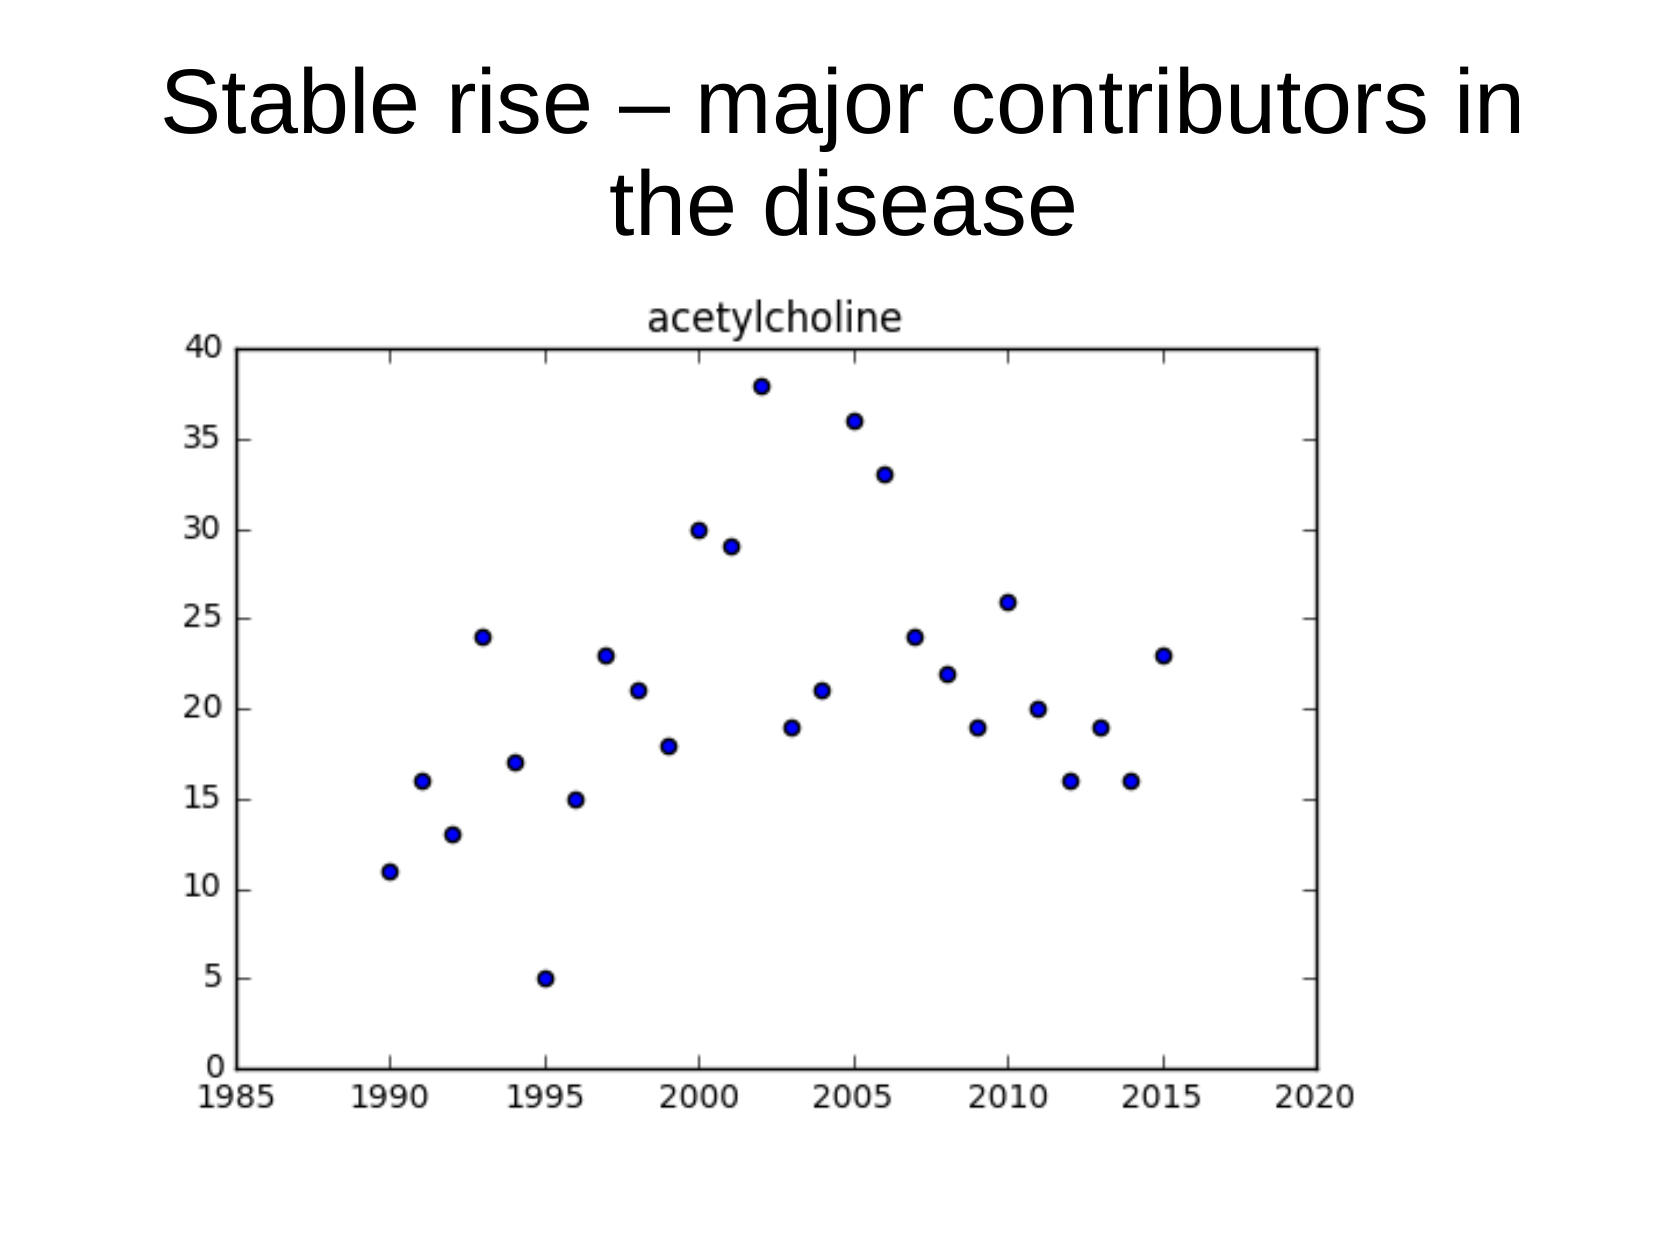

# Stable rise – major contributors in the disease